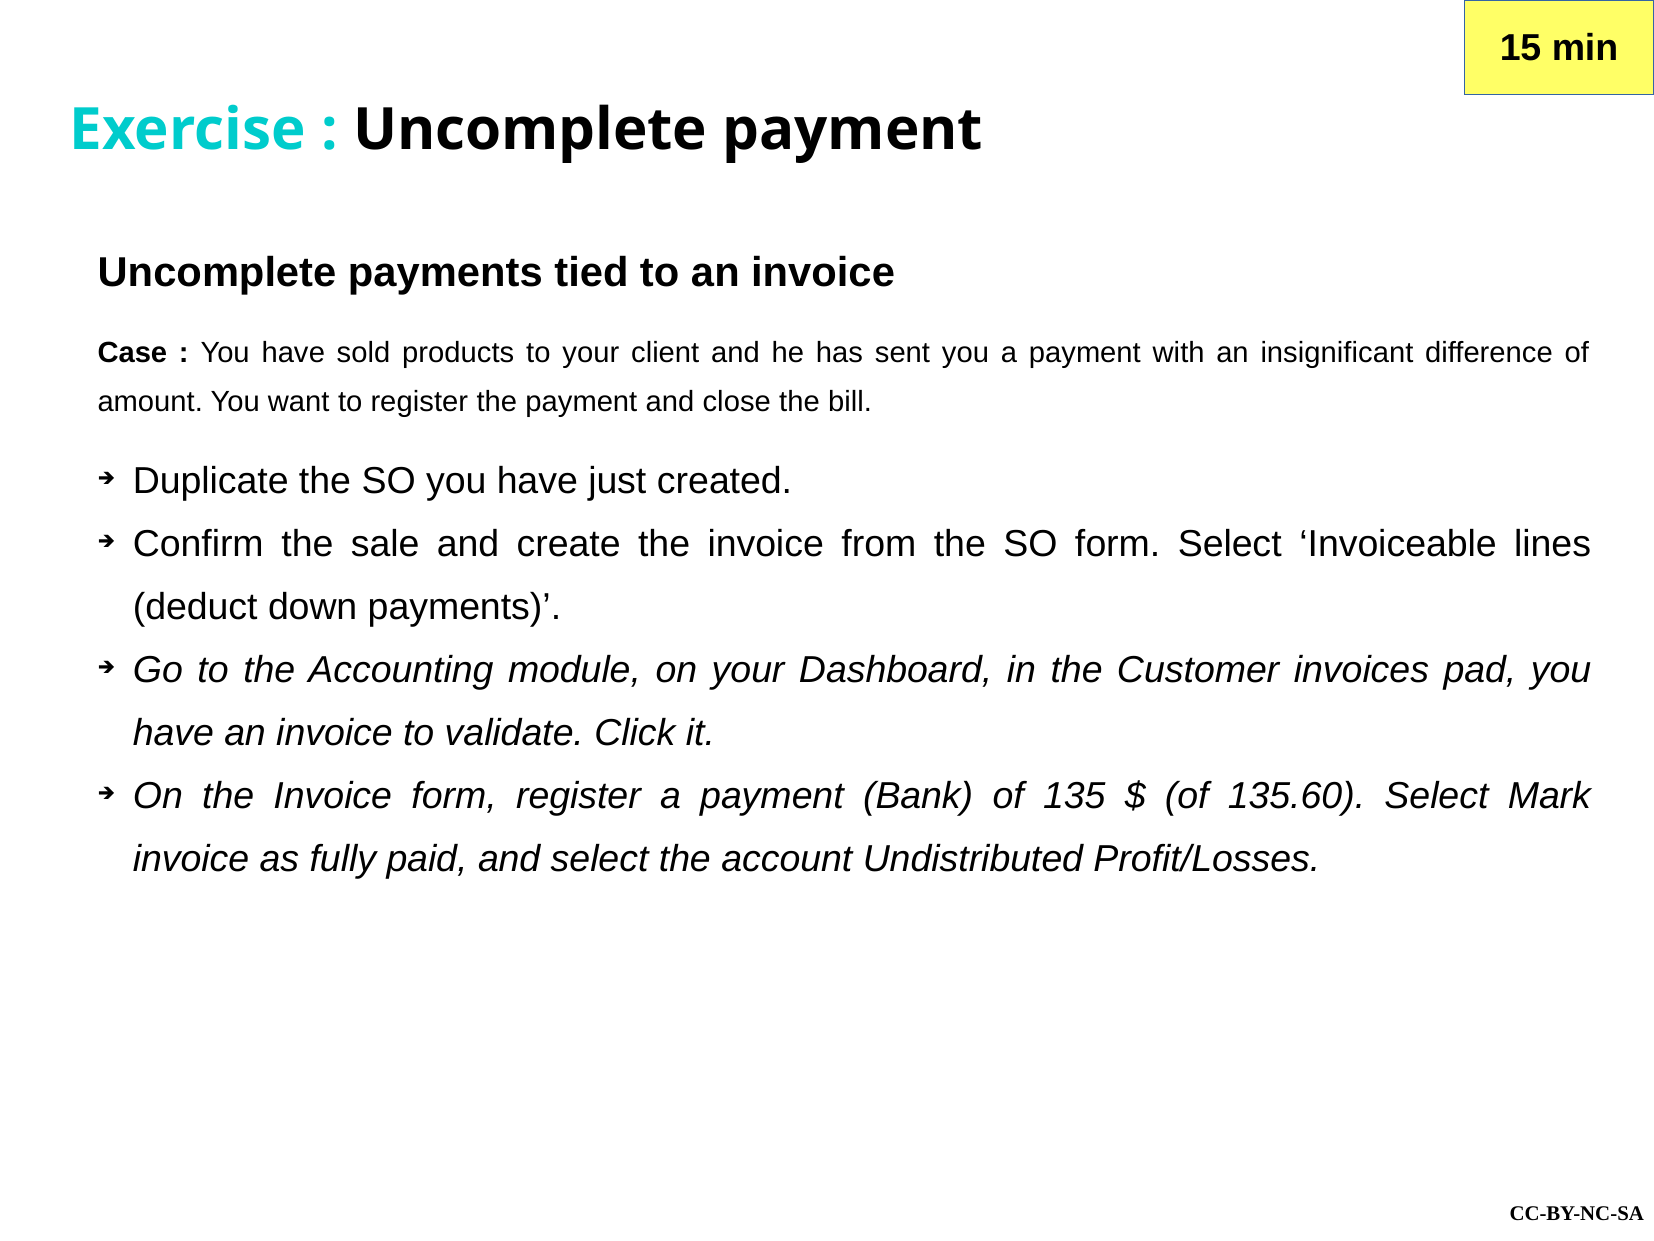

15 min
# Exercise : Uncomplete payment
Uncomplete payments tied to an invoice
Case : You have sold products to your client and he has sent you a payment with an insignificant difference of amount. You want to register the payment and close the bill.
Duplicate the SO you have just created.
Confirm the sale and create the invoice from the SO form. Select ‘Invoiceable lines (deduct down payments)’.
Go to the Accounting module, on your Dashboard, in the Customer invoices pad, you have an invoice to validate. Click it.
On the Invoice form, register a payment (Bank) of 135 $ (of 135.60). Select Mark invoice as fully paid, and select the account Undistributed Profit/Losses.